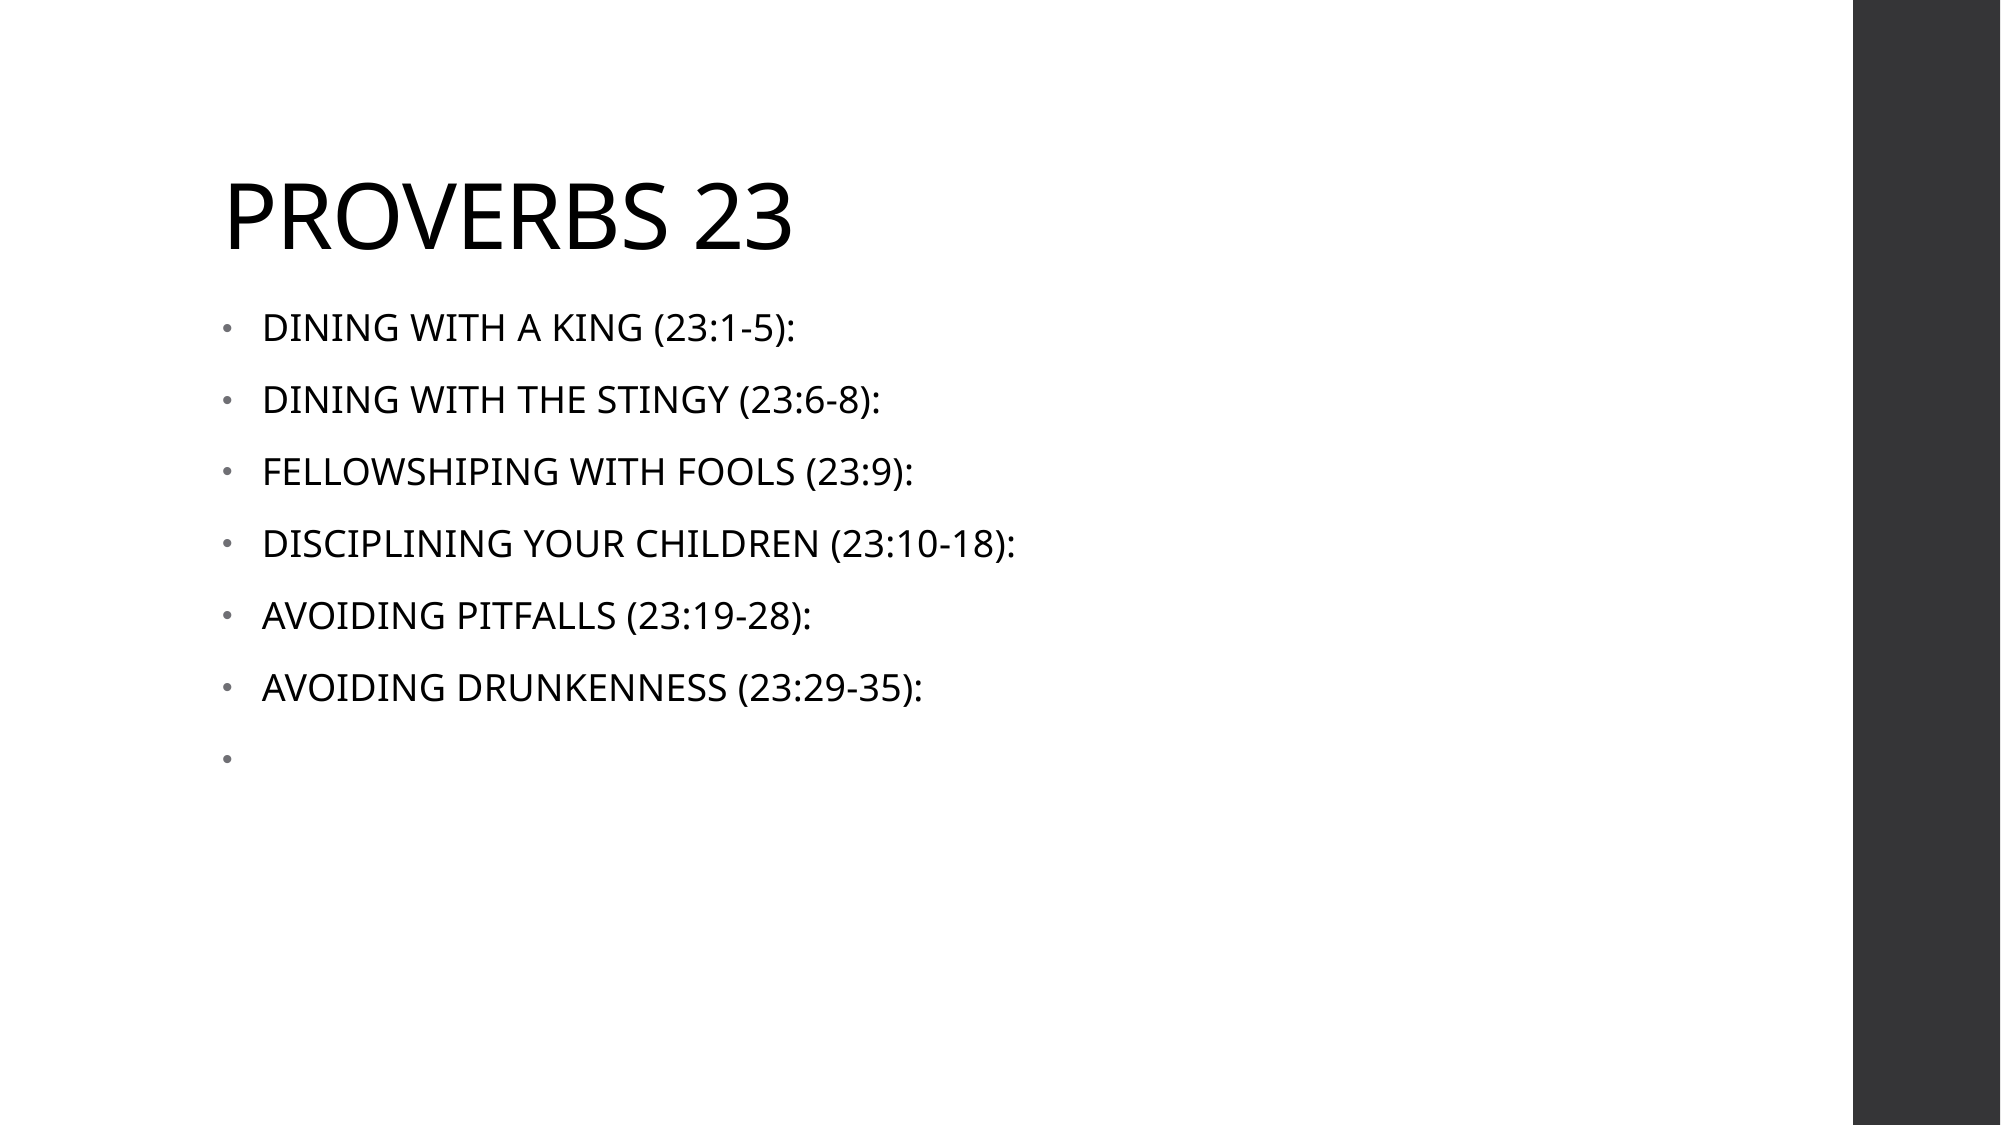

# PROVERBS 23
 DINING WITH A KING (23:1-5):
 DINING WITH THE STINGY (23:6-8):
 FELLOWSHIPING WITH FOOLS (23:9):
 DISCIPLINING YOUR CHILDREN (23:10-18):
 AVOIDING PITFALLS (23:19-28):
 AVOIDING DRUNKENNESS (23:29-35):